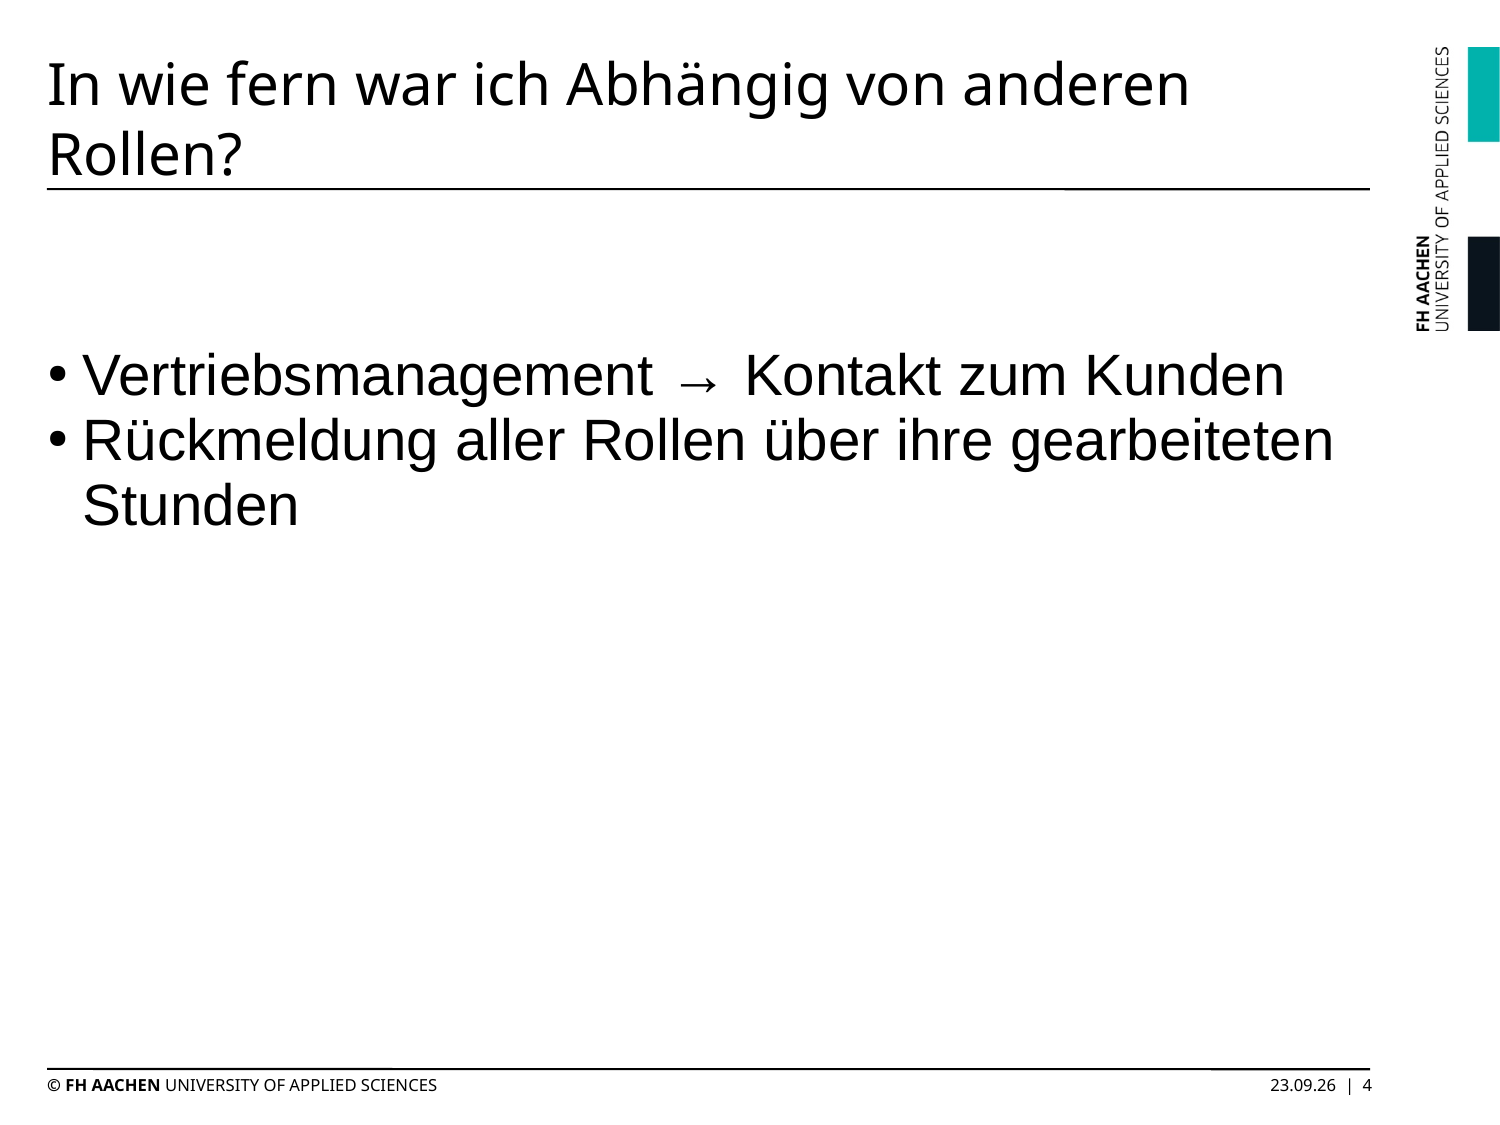

# In wie fern war ich Abhängig von anderen Rollen?
Vertriebsmanagement → Kontakt zum Kunden
Rückmeldung aller Rollen über ihre gearbeiteten Stunden